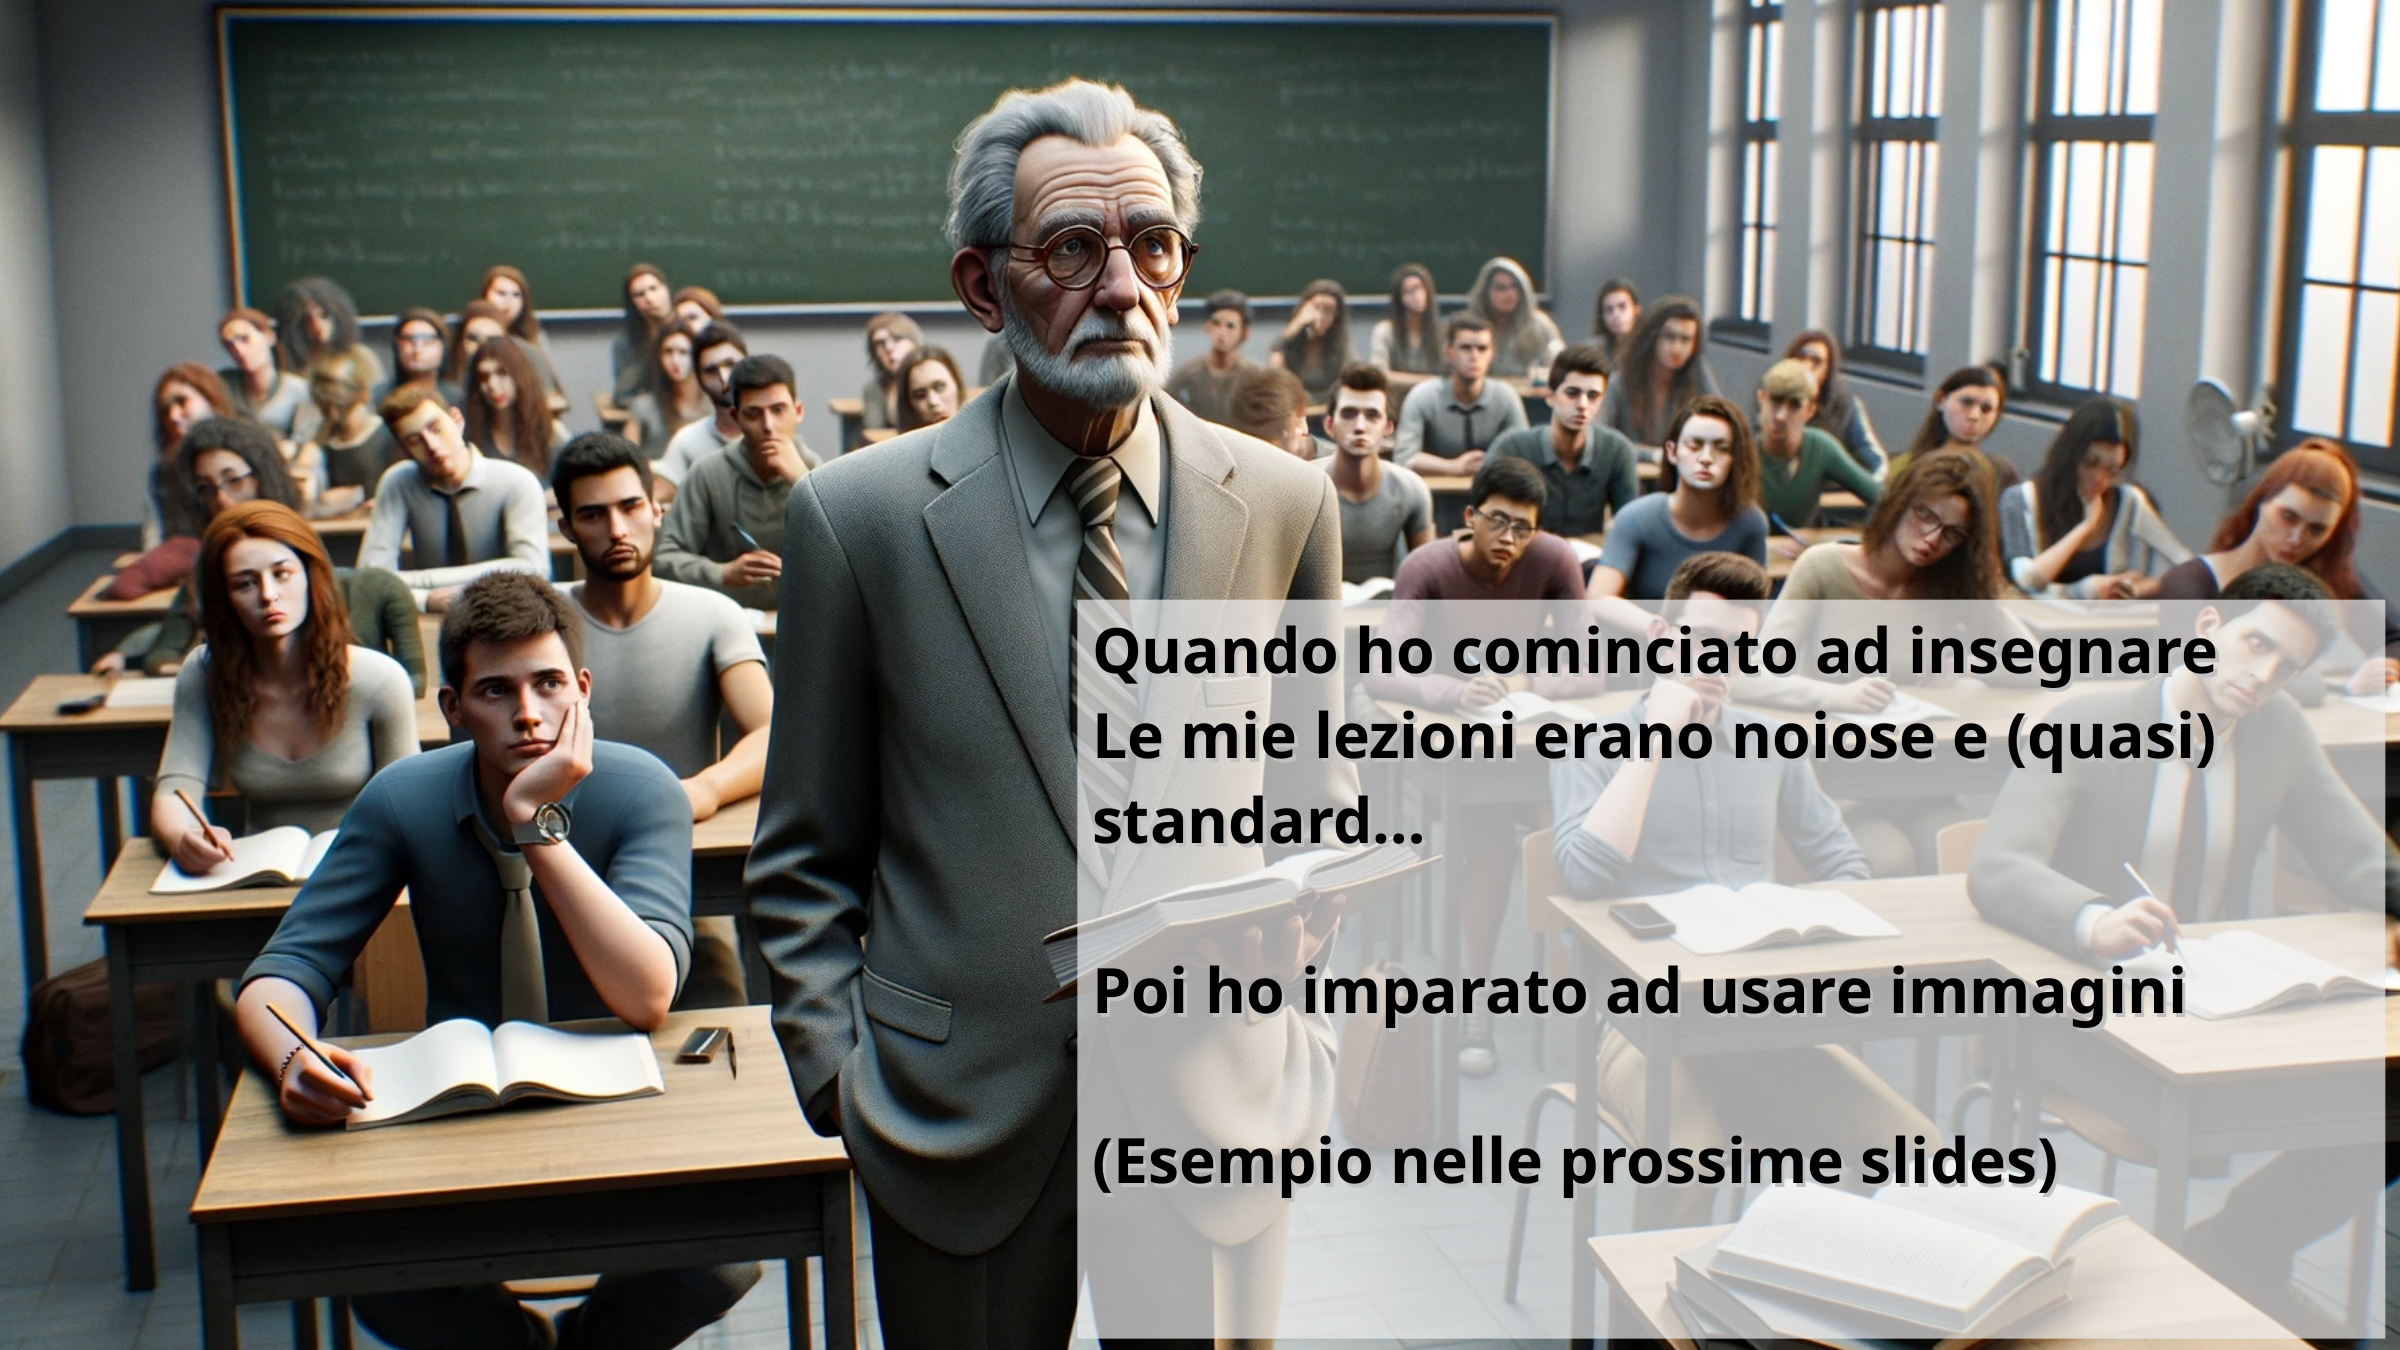

Quando ho cominciato ad insegnare
Le mie lezioni erano noiose e (quasi)
standard…
Poi ho imparato ad usare immagini
(Esempio nelle prossime slides)